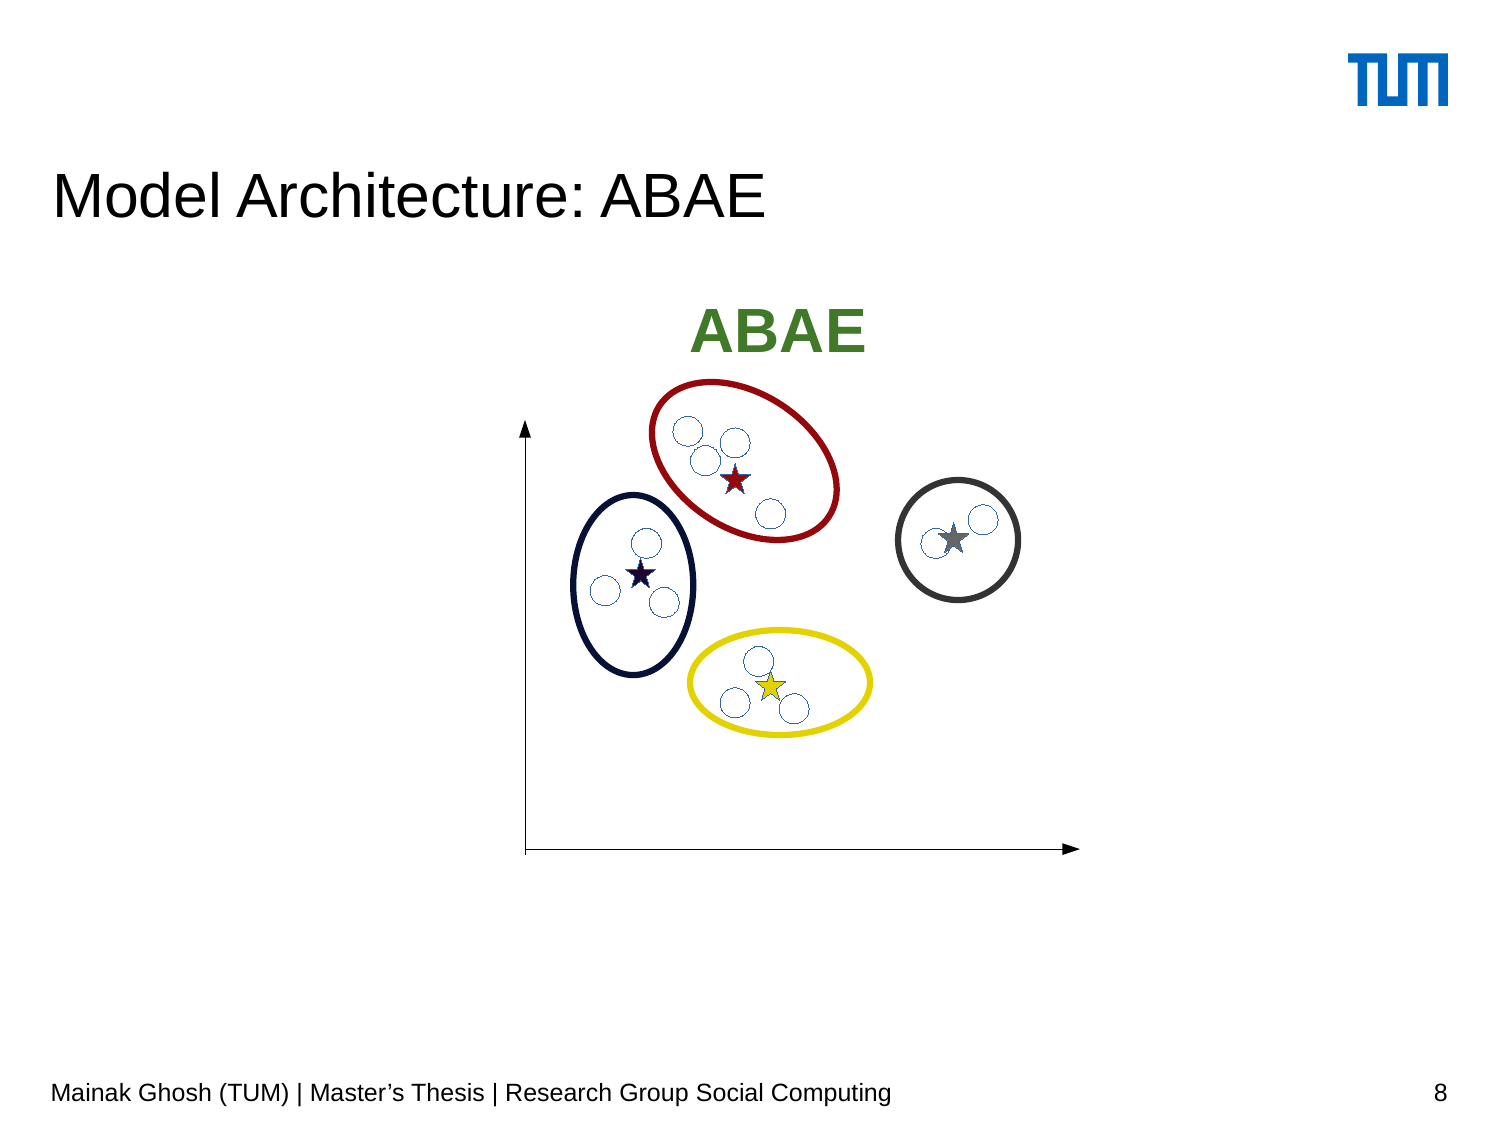

# Model Architecture: ABAE
ABAE
Mainak Ghosh (TUM) | Master’s Thesis | Research Group Social Computing